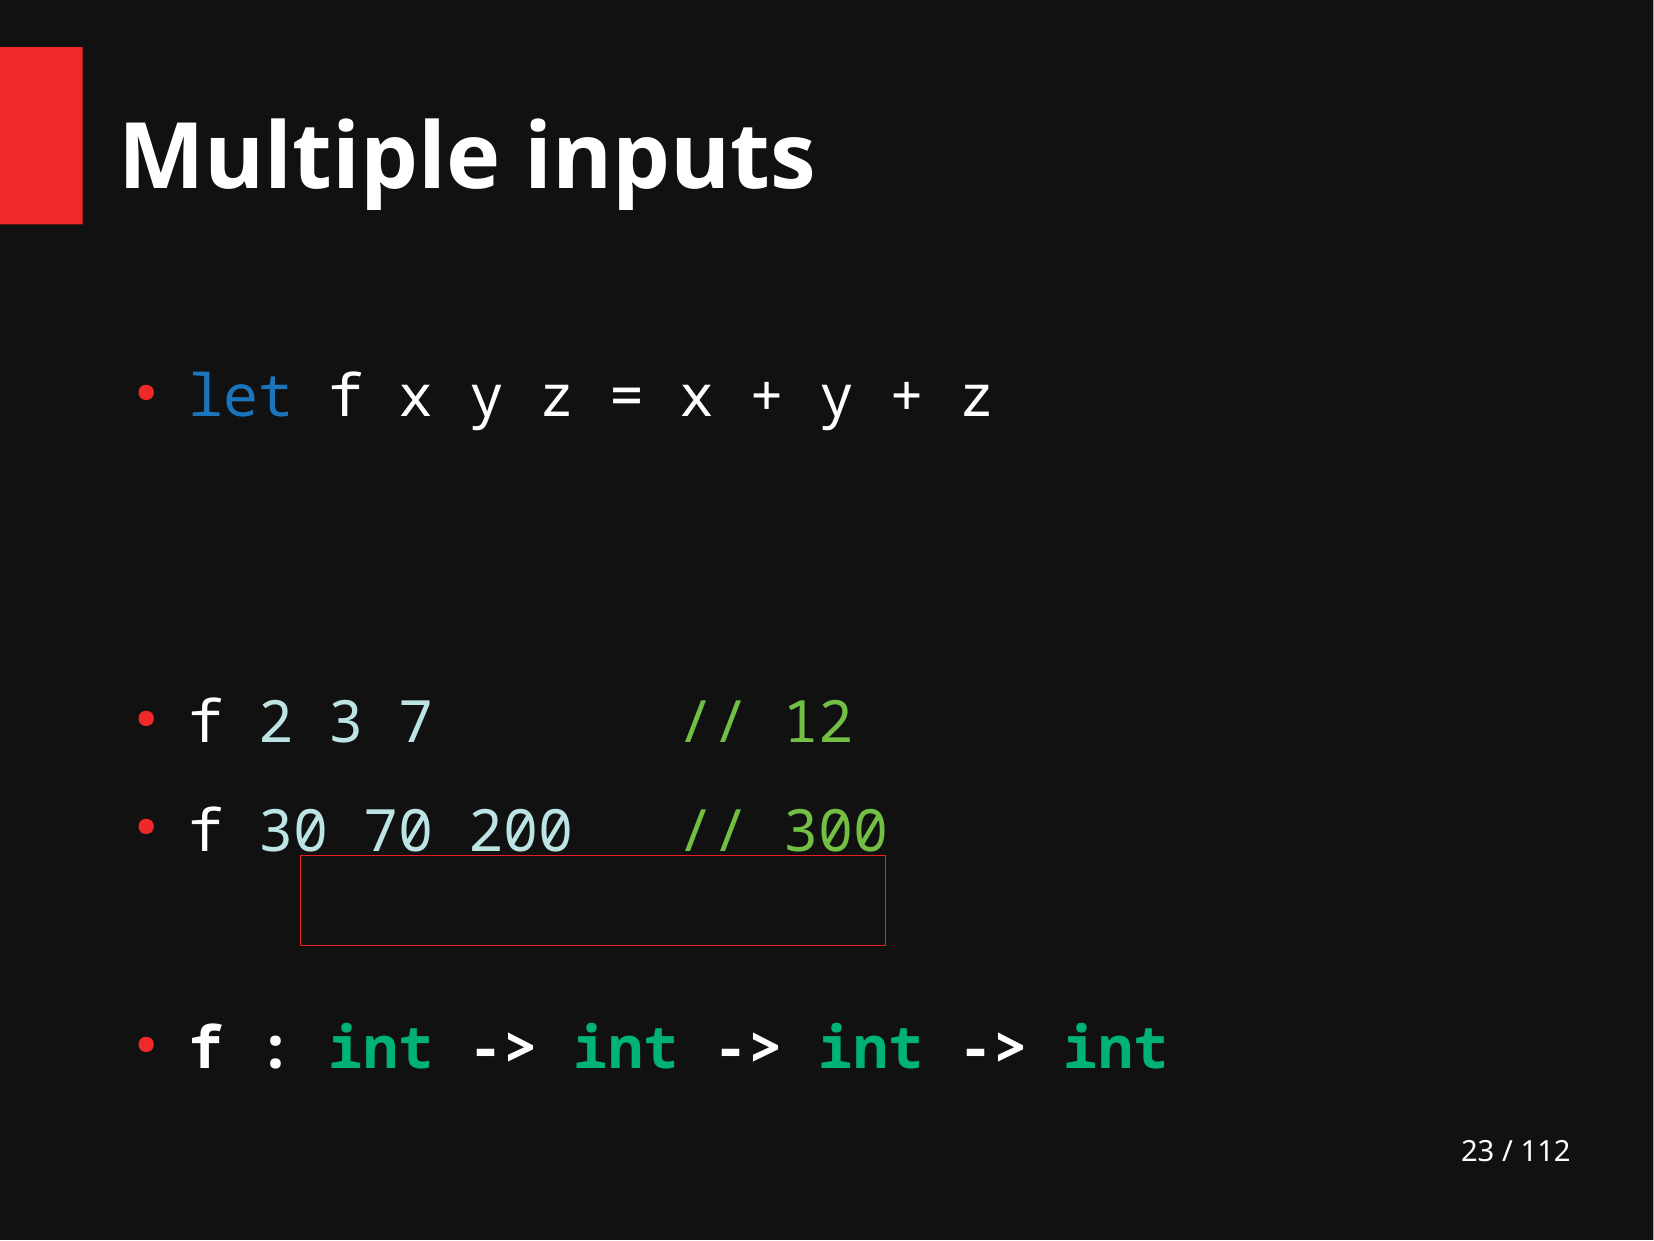

# Multiple inputs
let f x y z = x + y + z
f 2 3 7 // 12
f 30 70 200 // 300
f : int -> int -> int -> int
23